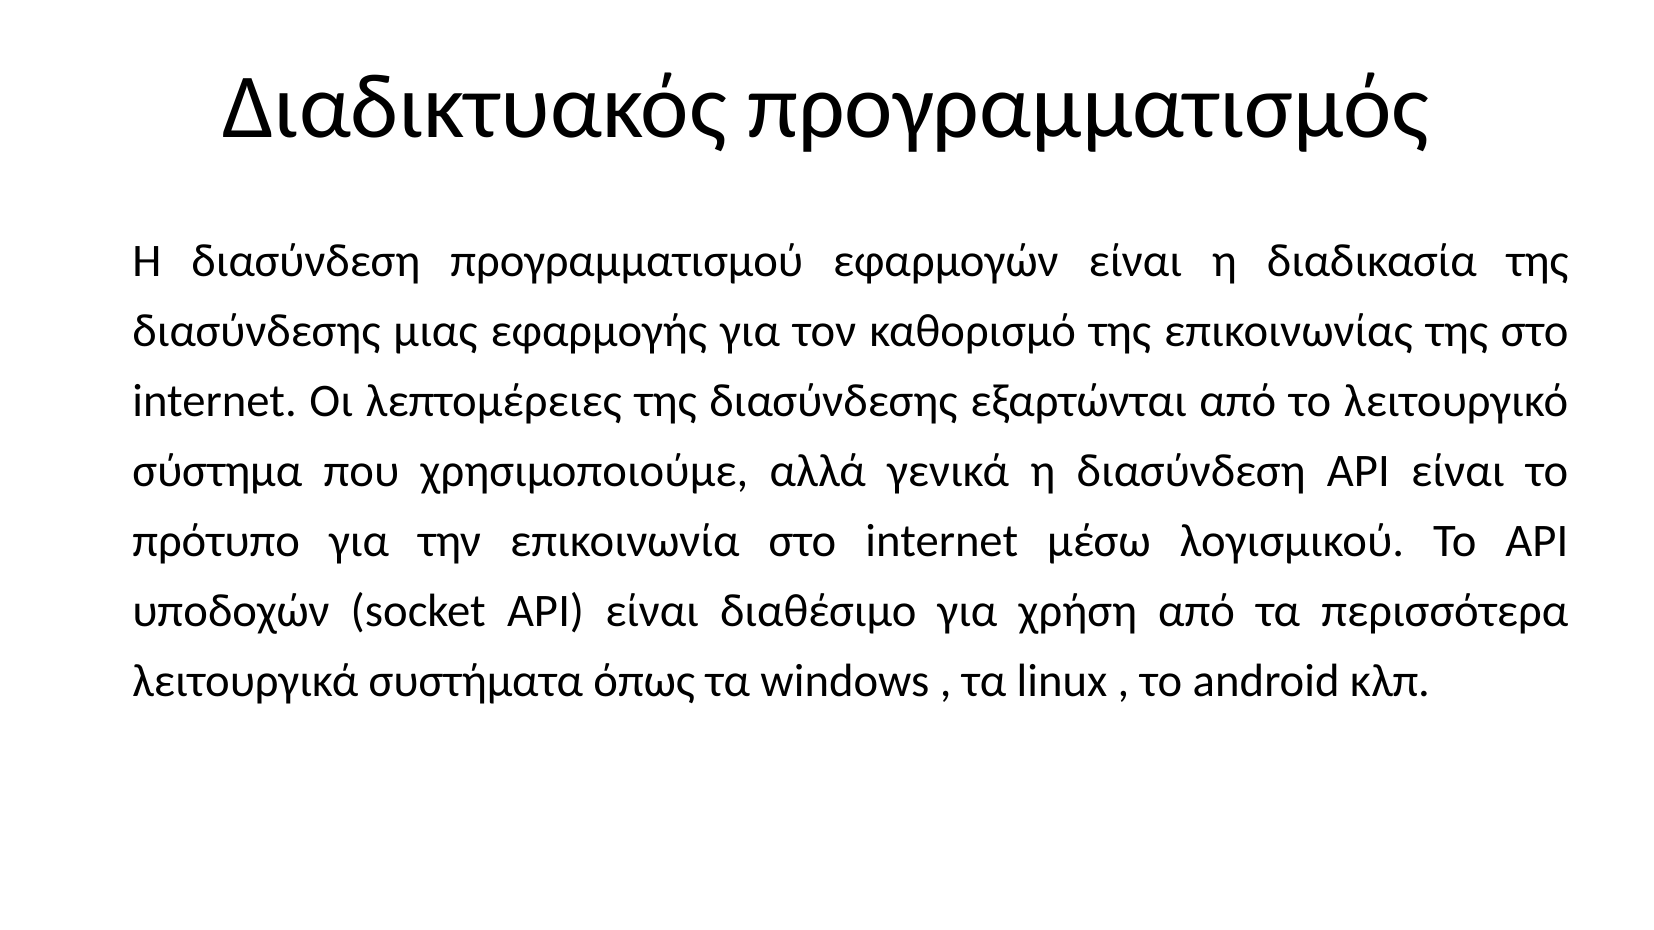

# Διαδικτυακός προγραμματισμός
Η διασύνδεση προγραμματισμού εφαρμογών είναι η διαδικασία της διασύνδεσης μιας εφαρμογής για τον καθορισμό της επικοινωνίας της στο internet. Οι λεπτομέρειες της διασύνδεσης εξαρτώνται από το λειτουργικό σύστημα που χρησιμοποιούμε, αλλά γενικά η διασύνδεση API είναι το πρότυπο για την επικοινωνία στο internet μέσω λογισμικού. Το API υποδοχών (socket API) είναι διαθέσιμο για χρήση από τα περισσότερα λειτουργικά συστήματα όπως τα windows , τα linux , το android κλπ.